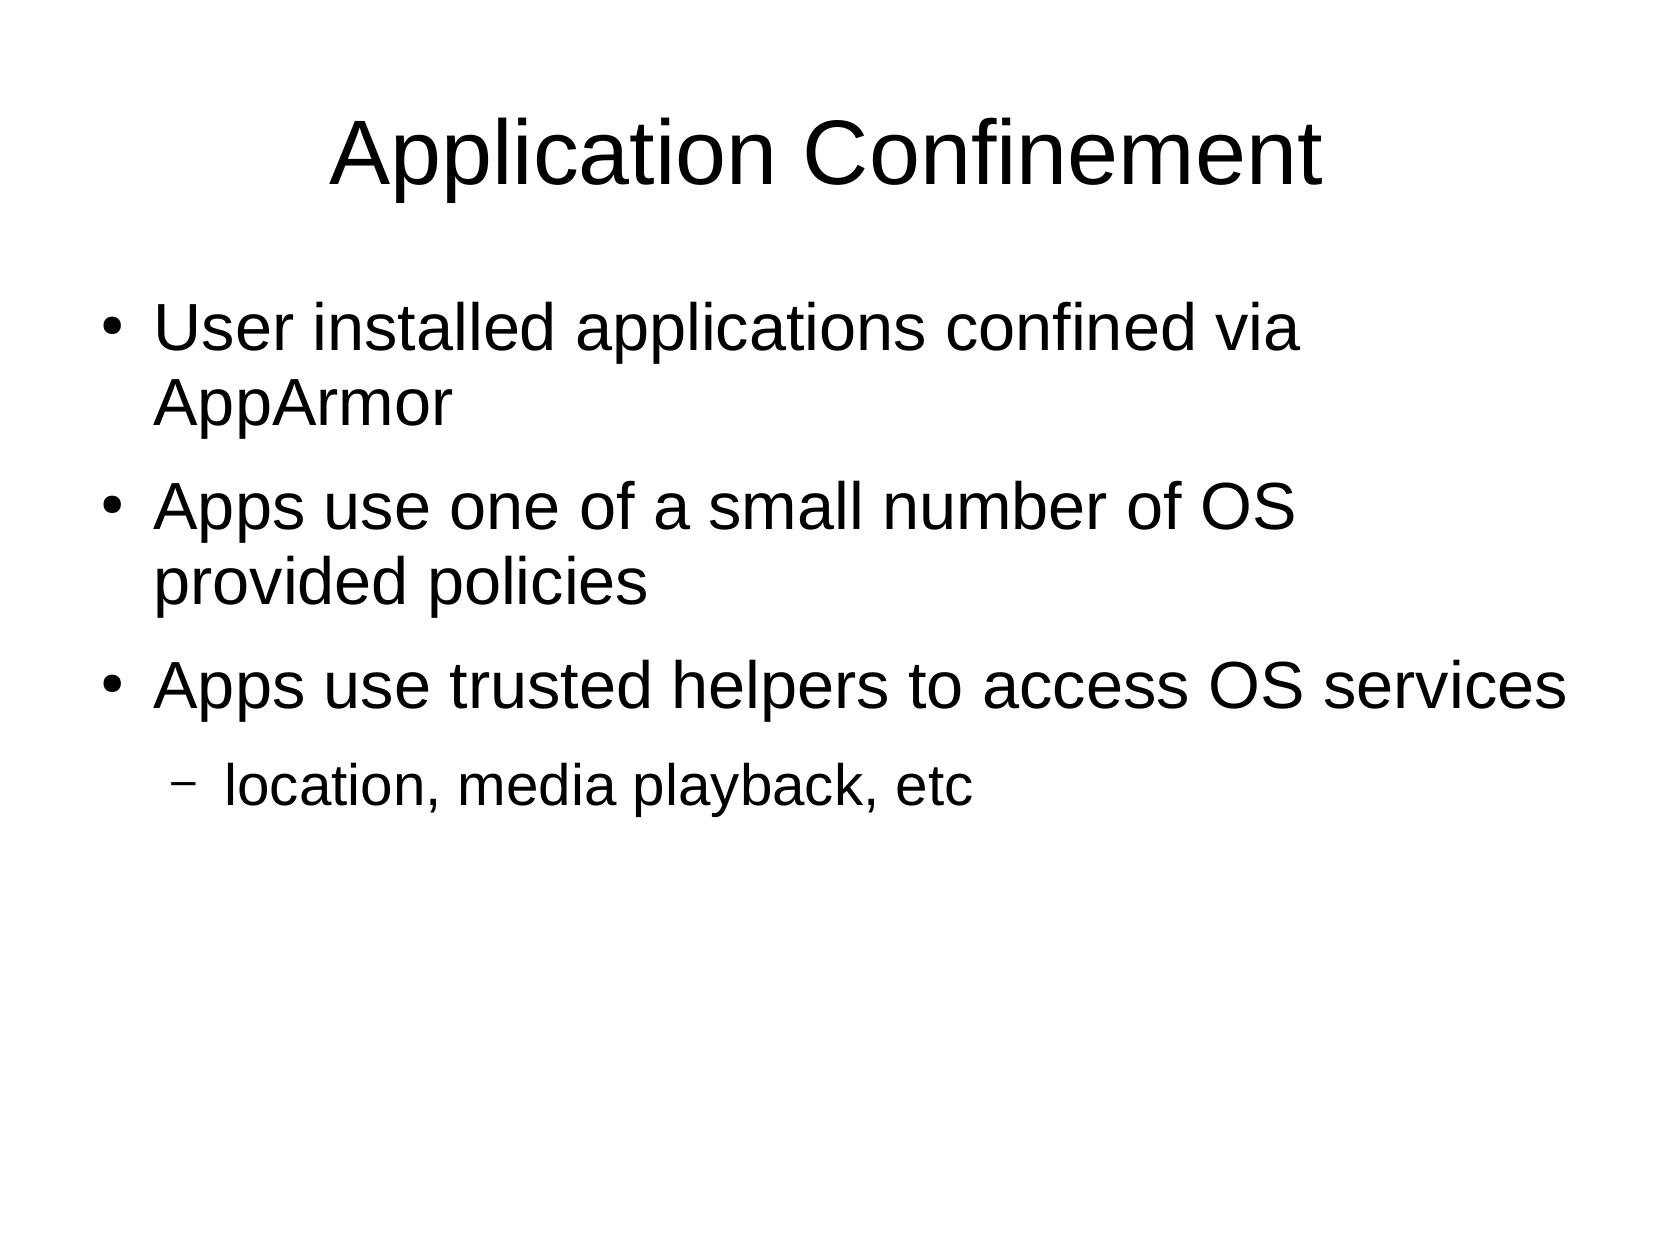

# Application Confinement
User installed applications confined via AppArmor
Apps use one of a small number of OS provided policies
Apps use trusted helpers to access OS services
location, media playback, etc